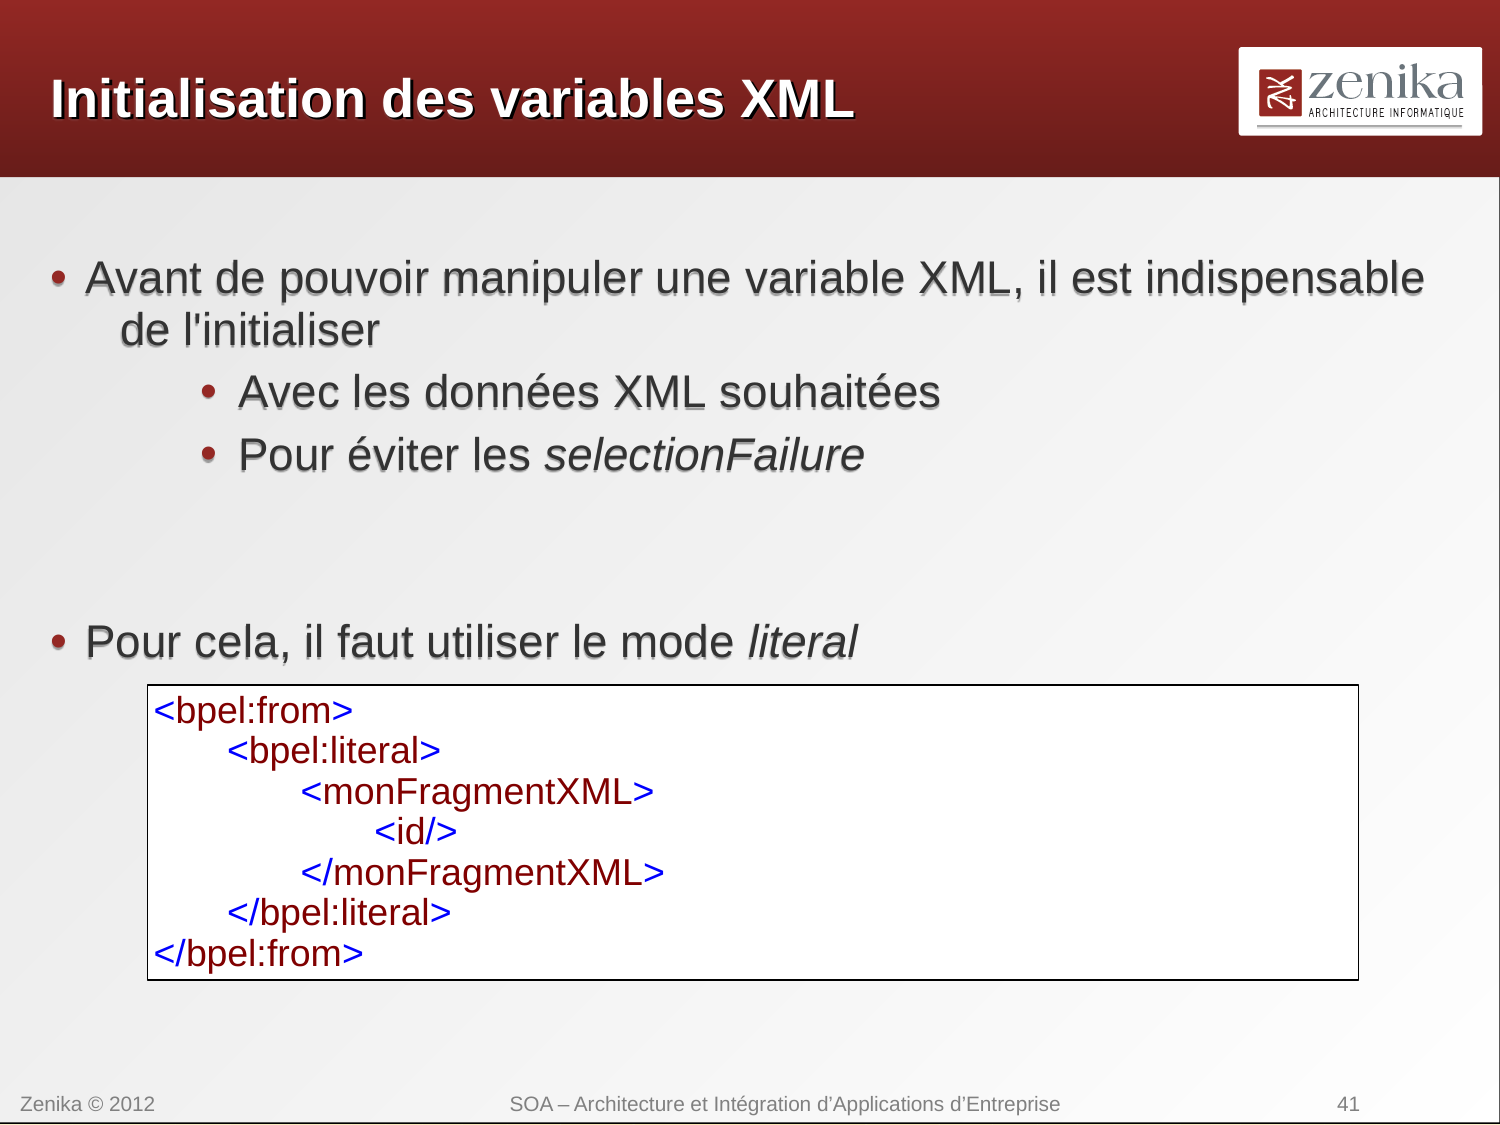

# Initialisation des variables XML
Avant de pouvoir manipuler une variable XML, il est indispensable de l'initialiser
Avec les données XML souhaitées
Pour éviter les selectionFailure
Pour cela, il faut utiliser le mode literal
<bpel:from>
	<bpel:literal>
		<monFragmentXML>
			<id/>
		</monFragmentXML>
	</bpel:literal>
</bpel:from>